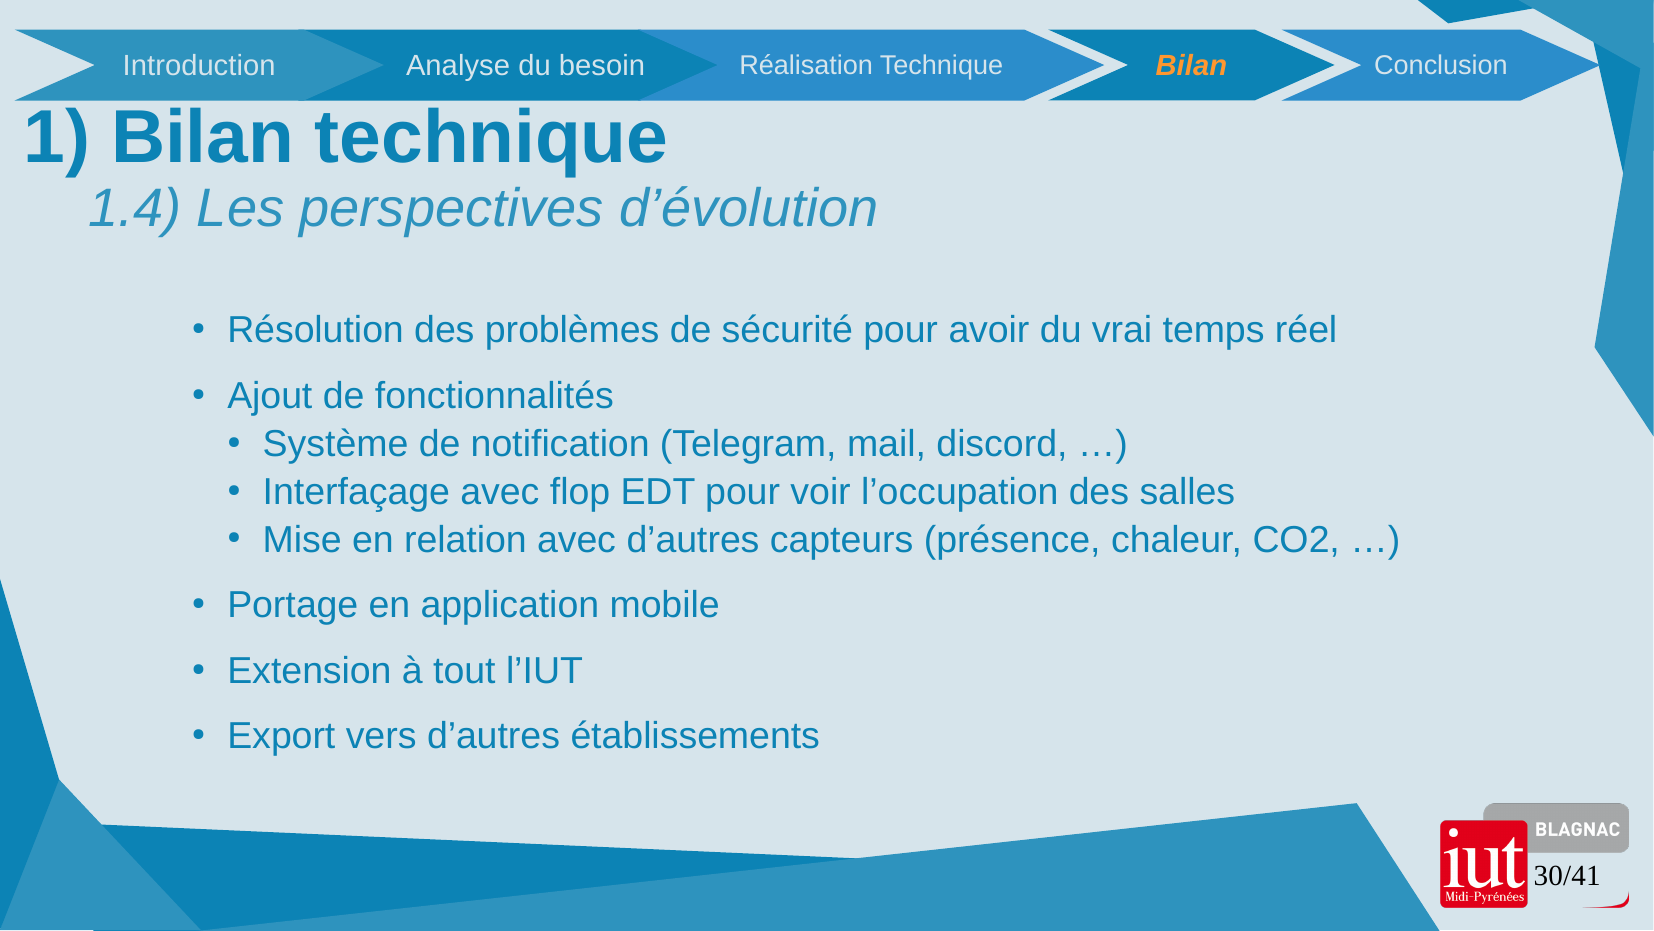

Bilan
Introduction
 Analyse du besoin
Réalisation Technique
Conclusion
# 1) Bilan technique
1.4) Les perspectives d’évolution
Résolution des problèmes de sécurité pour avoir du vrai temps réel
Ajout de fonctionnalités
Système de notification (Telegram, mail, discord, …)
Interfaçage avec flop EDT pour voir l’occupation des salles
Mise en relation avec d’autres capteurs (présence, chaleur, CO2, …)
Portage en application mobile
Extension à tout l’IUT
Export vers d’autres établissements
30